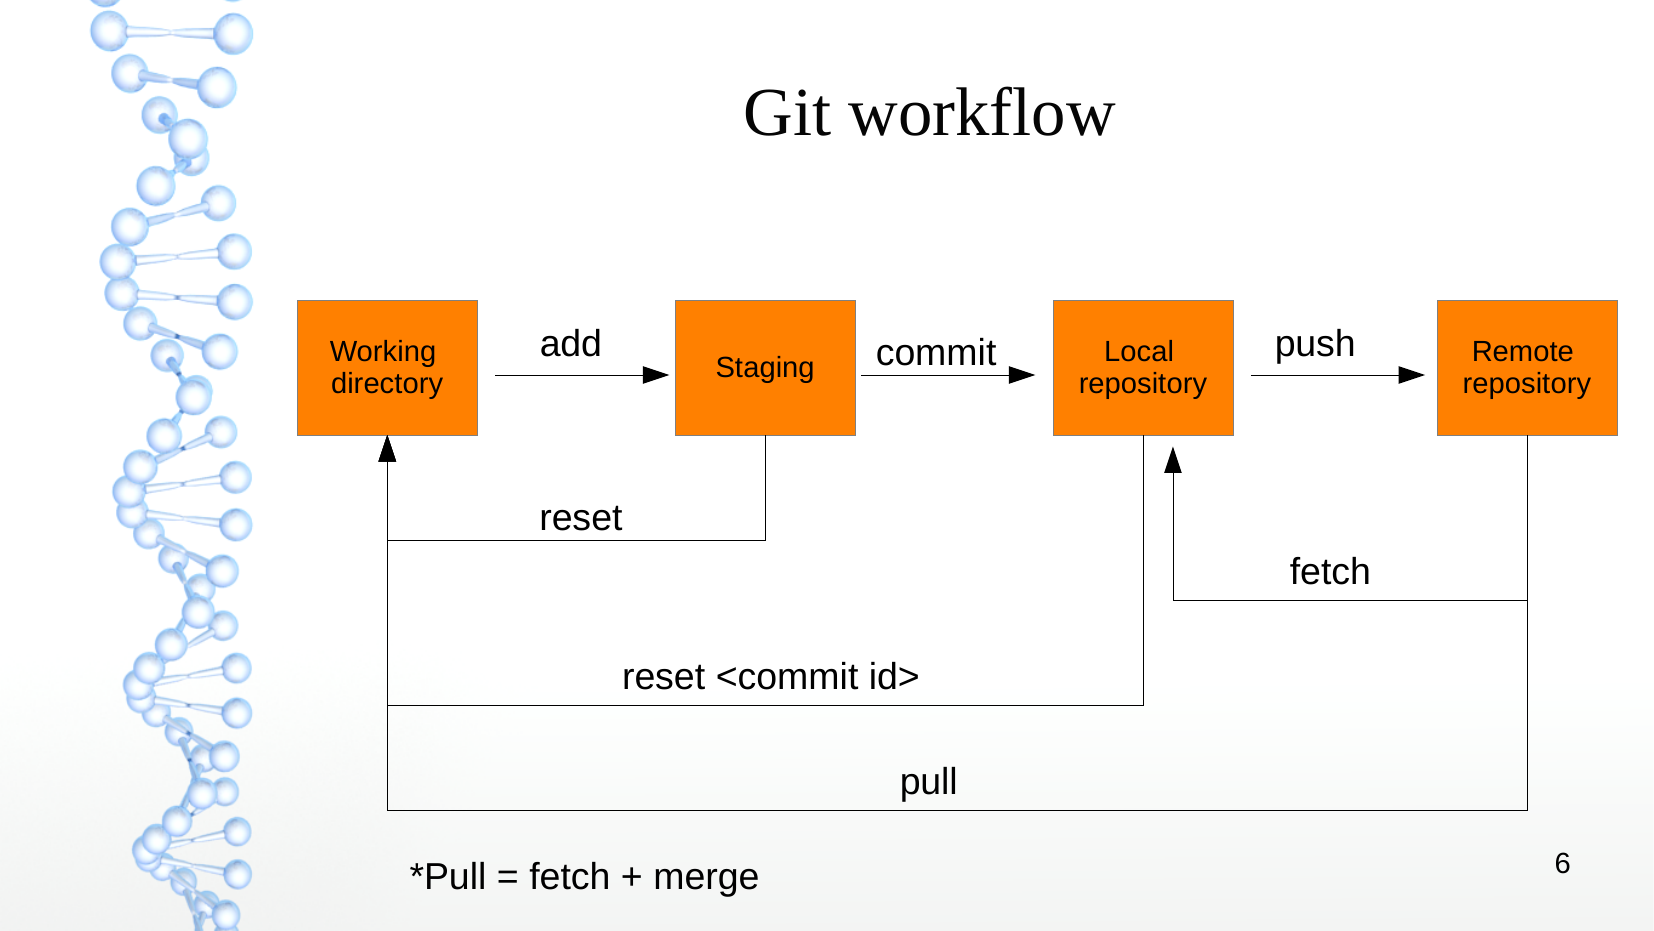

# Git workflow
Working
directory
Staging
Local
repository
Remote
repository
add
push
commit
reset
fetch
reset <commit id>
pull
6
*Pull = fetch + merge